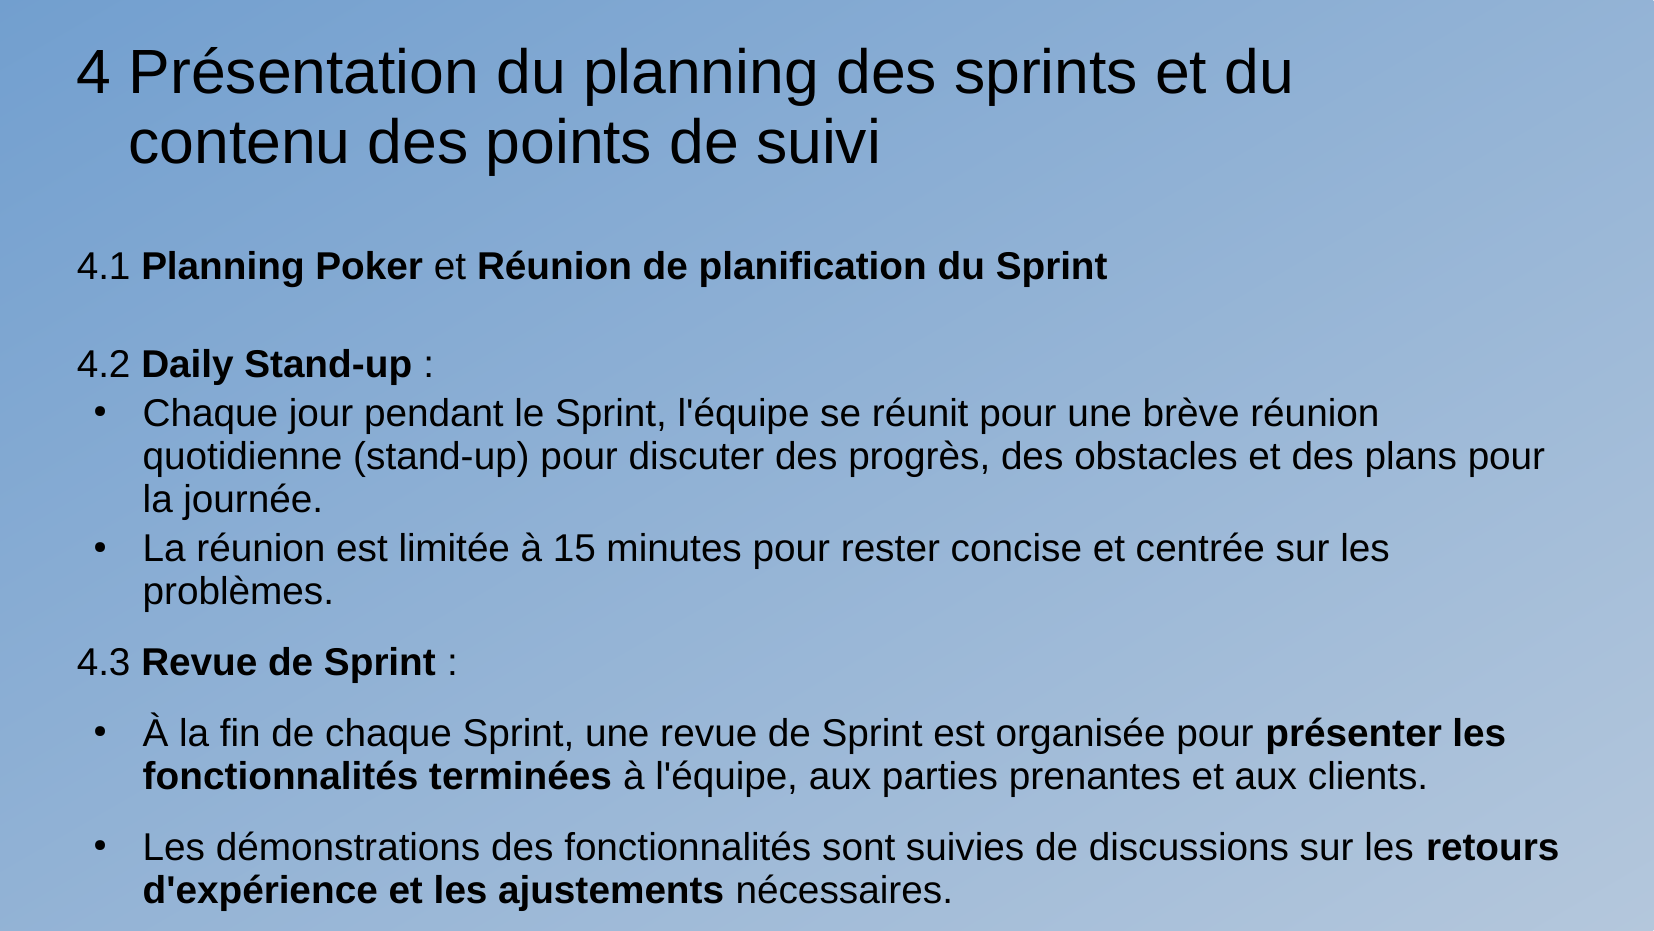

# 4 Présentation du planning des sprints et du contenu des points de suivi
4.1 Planning Poker et Réunion de planification du Sprint
4.2 Daily Stand-up :
Chaque jour pendant le Sprint, l'équipe se réunit pour une brève réunion quotidienne (stand-up) pour discuter des progrès, des obstacles et des plans pour la journée.
La réunion est limitée à 15 minutes pour rester concise et centrée sur les problèmes.
4.3 Revue de Sprint :
À la fin de chaque Sprint, une revue de Sprint est organisée pour présenter les fonctionnalités terminées à l'équipe, aux parties prenantes et aux clients.
Les démonstrations des fonctionnalités sont suivies de discussions sur les retours d'expérience et les ajustements nécessaires.